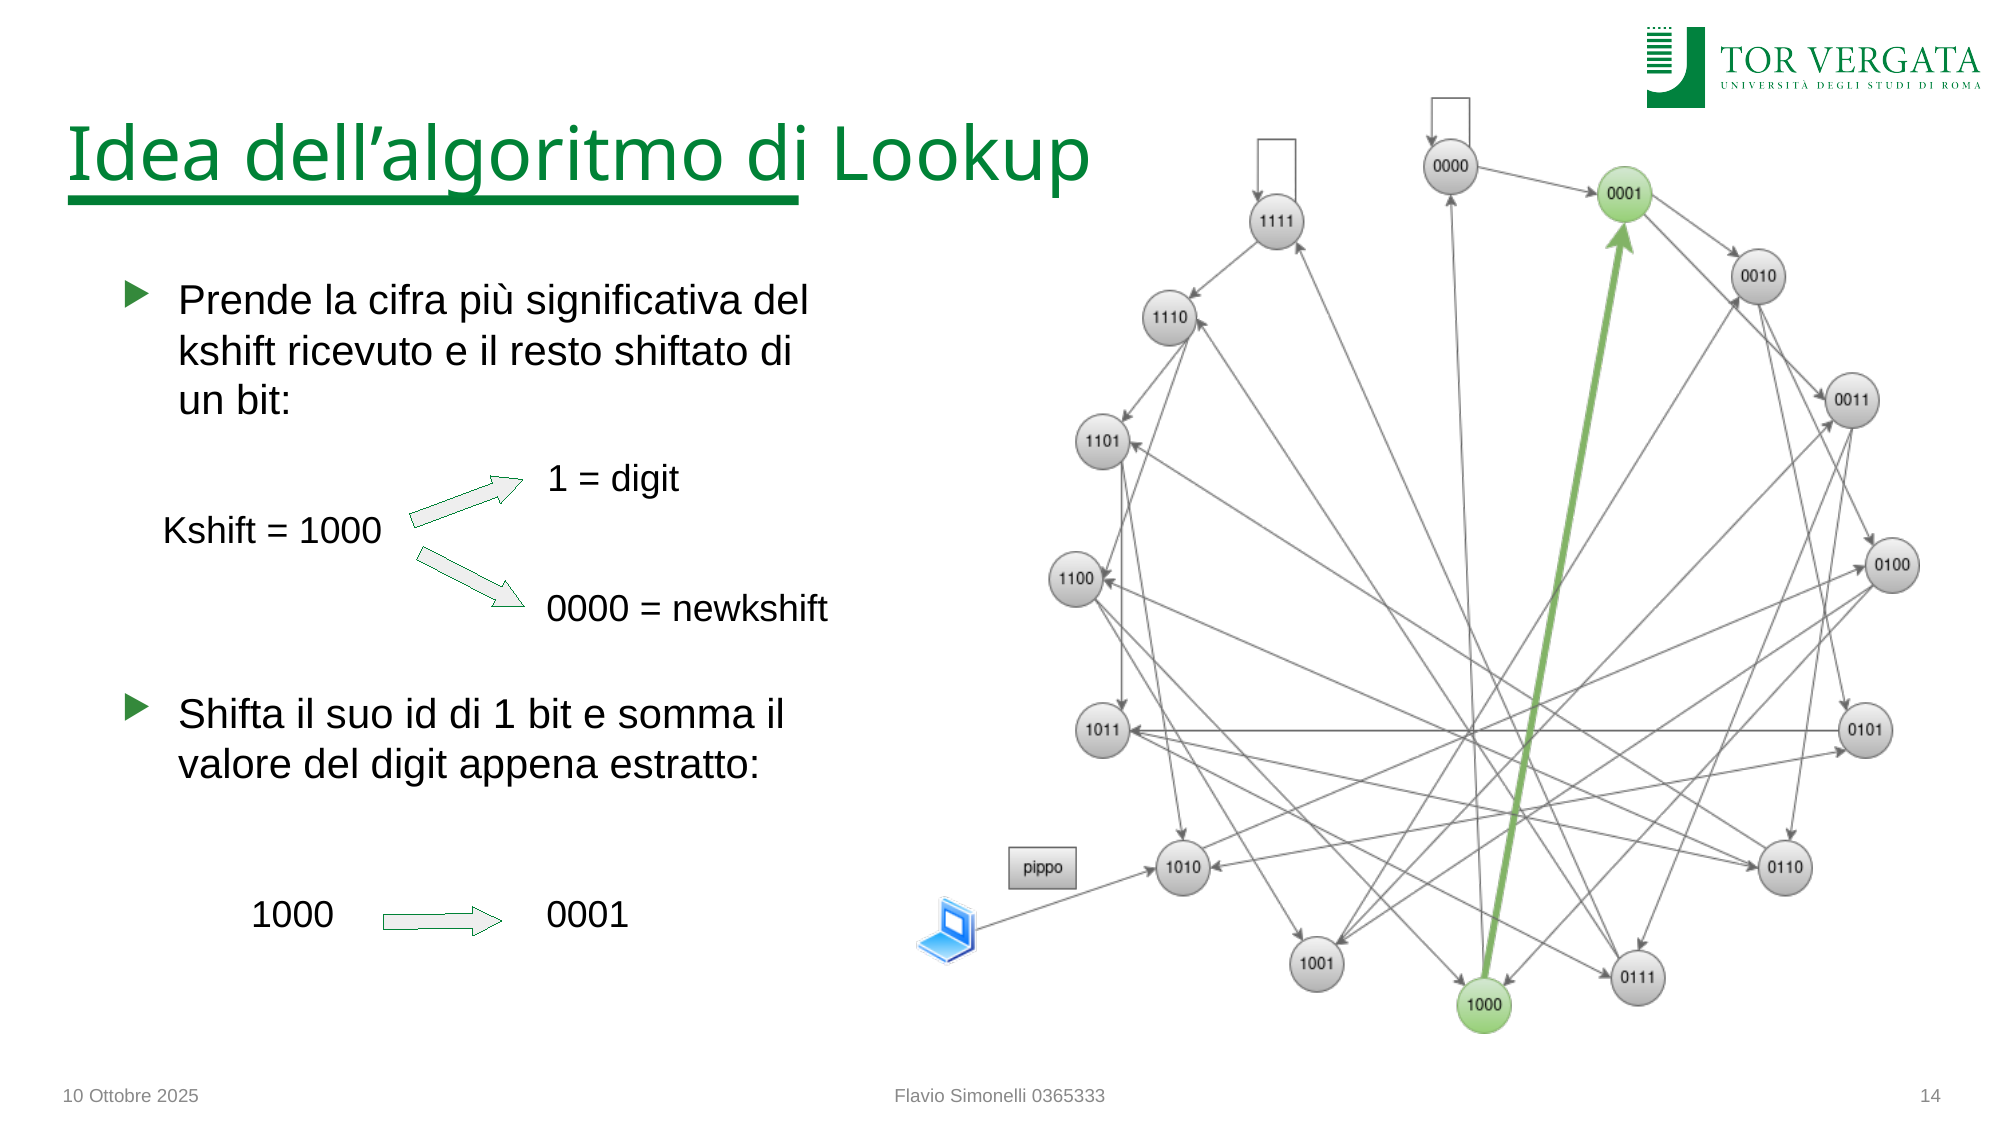

# Idea dell’algoritmo di Lookup
Prende la cifra più significativa del kshift ricevuto e il resto shiftato di un bit:
1 = digit
Kshift = 1000
0000 = newkshift
Shifta il suo id di 1 bit e somma il valore del digit appena estratto:
1000
0001
10 Ottobre 2025
Flavio Simonelli 0365333
14